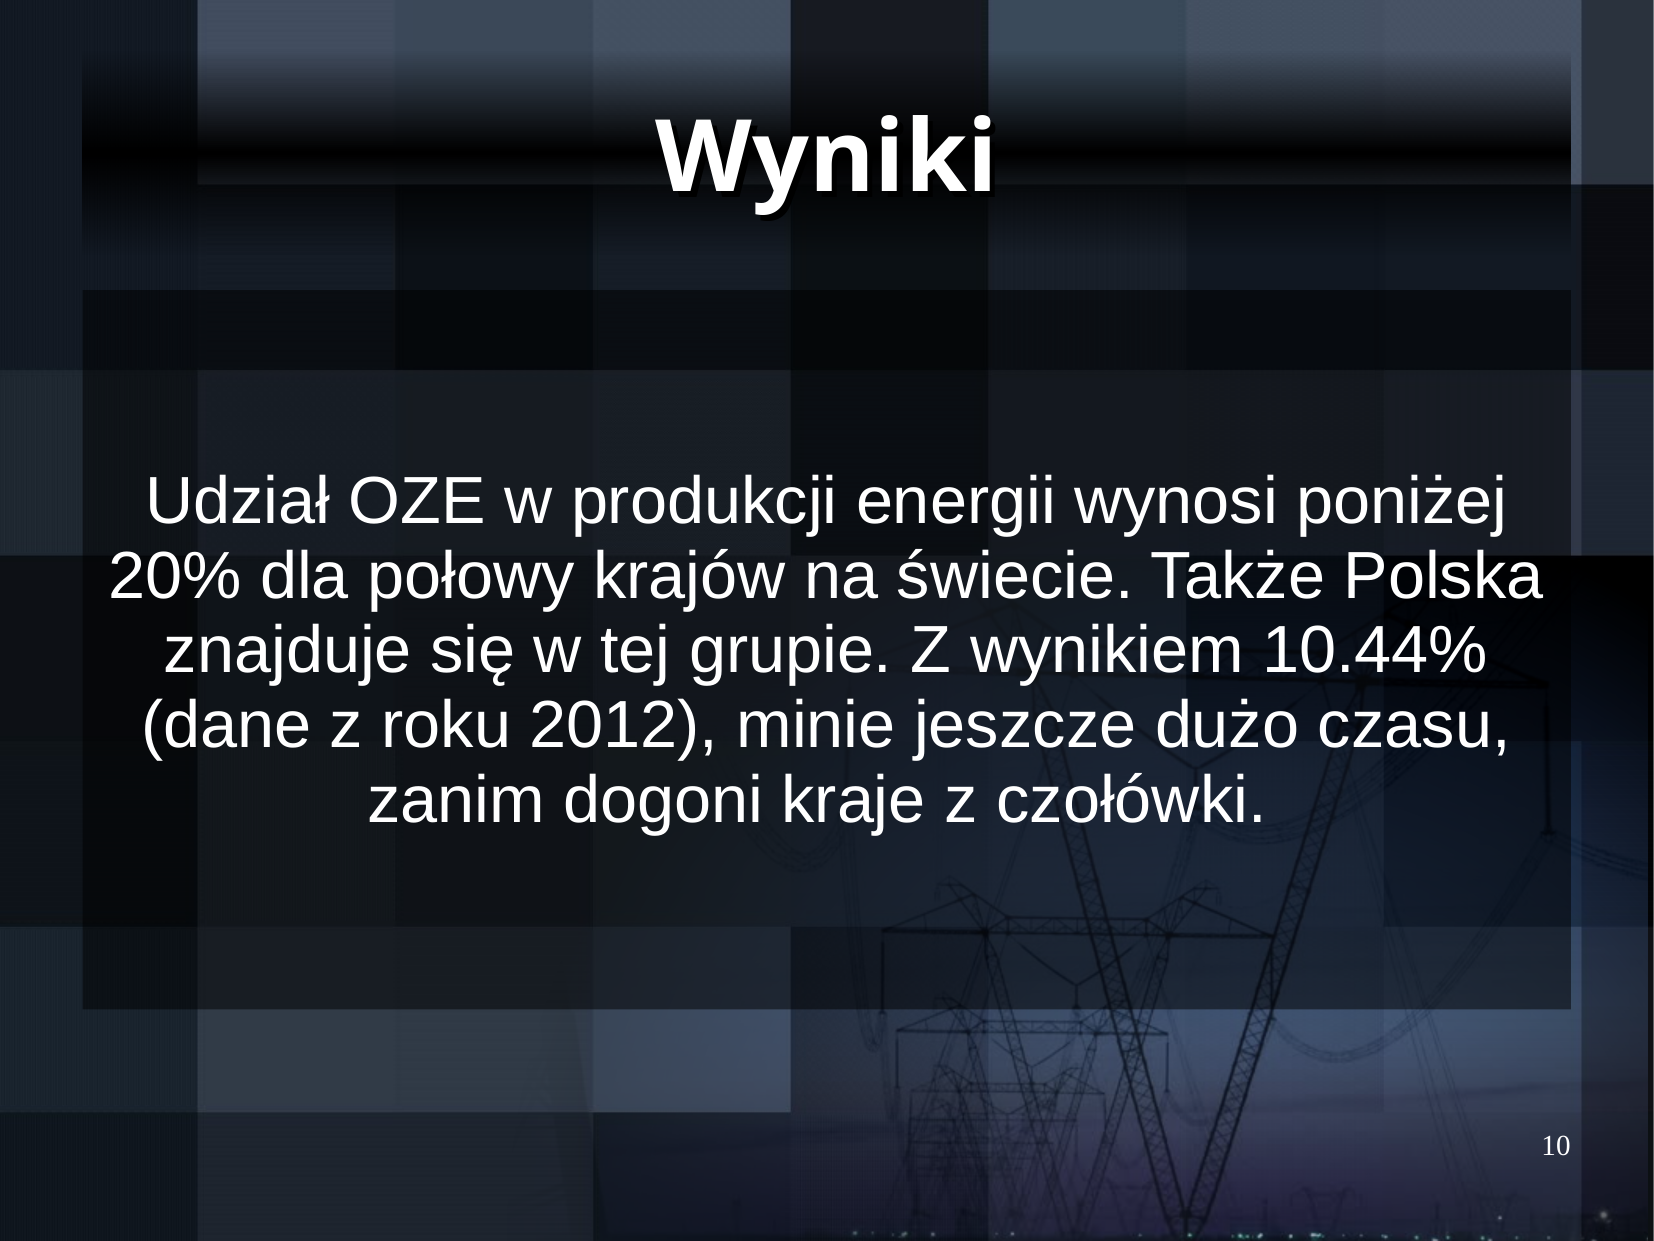

# Wyniki
Udział OZE w produkcji energii wynosi poniżej 20% dla połowy krajów na świecie. Także Polska znajduje się w tej grupie. Z wynikiem 10.44% (dane z roku 2012), minie jeszcze dużo czasu, zanim dogoni kraje z czołówki.
10